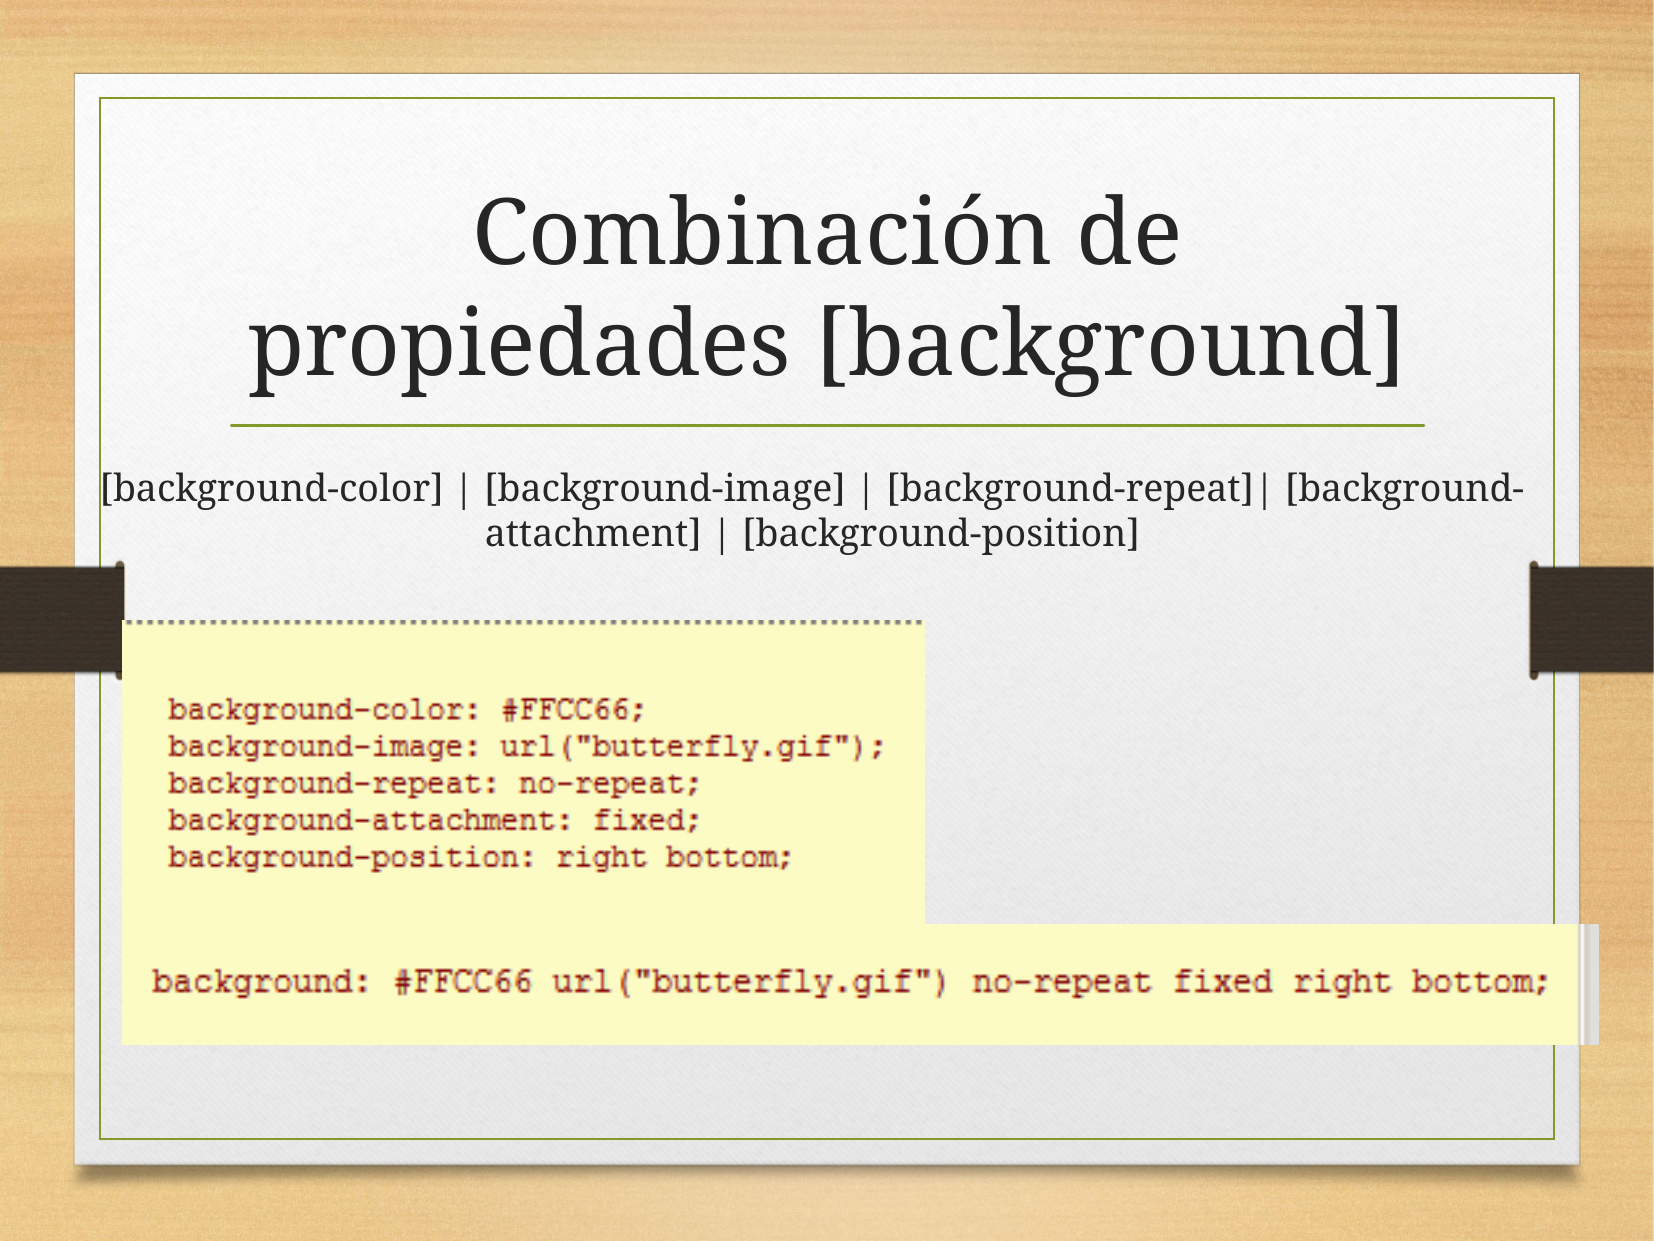

# Combinación de propiedades [background]
[background-color] | [background-image] | [background-repeat]| [background-attachment] | [background-position]